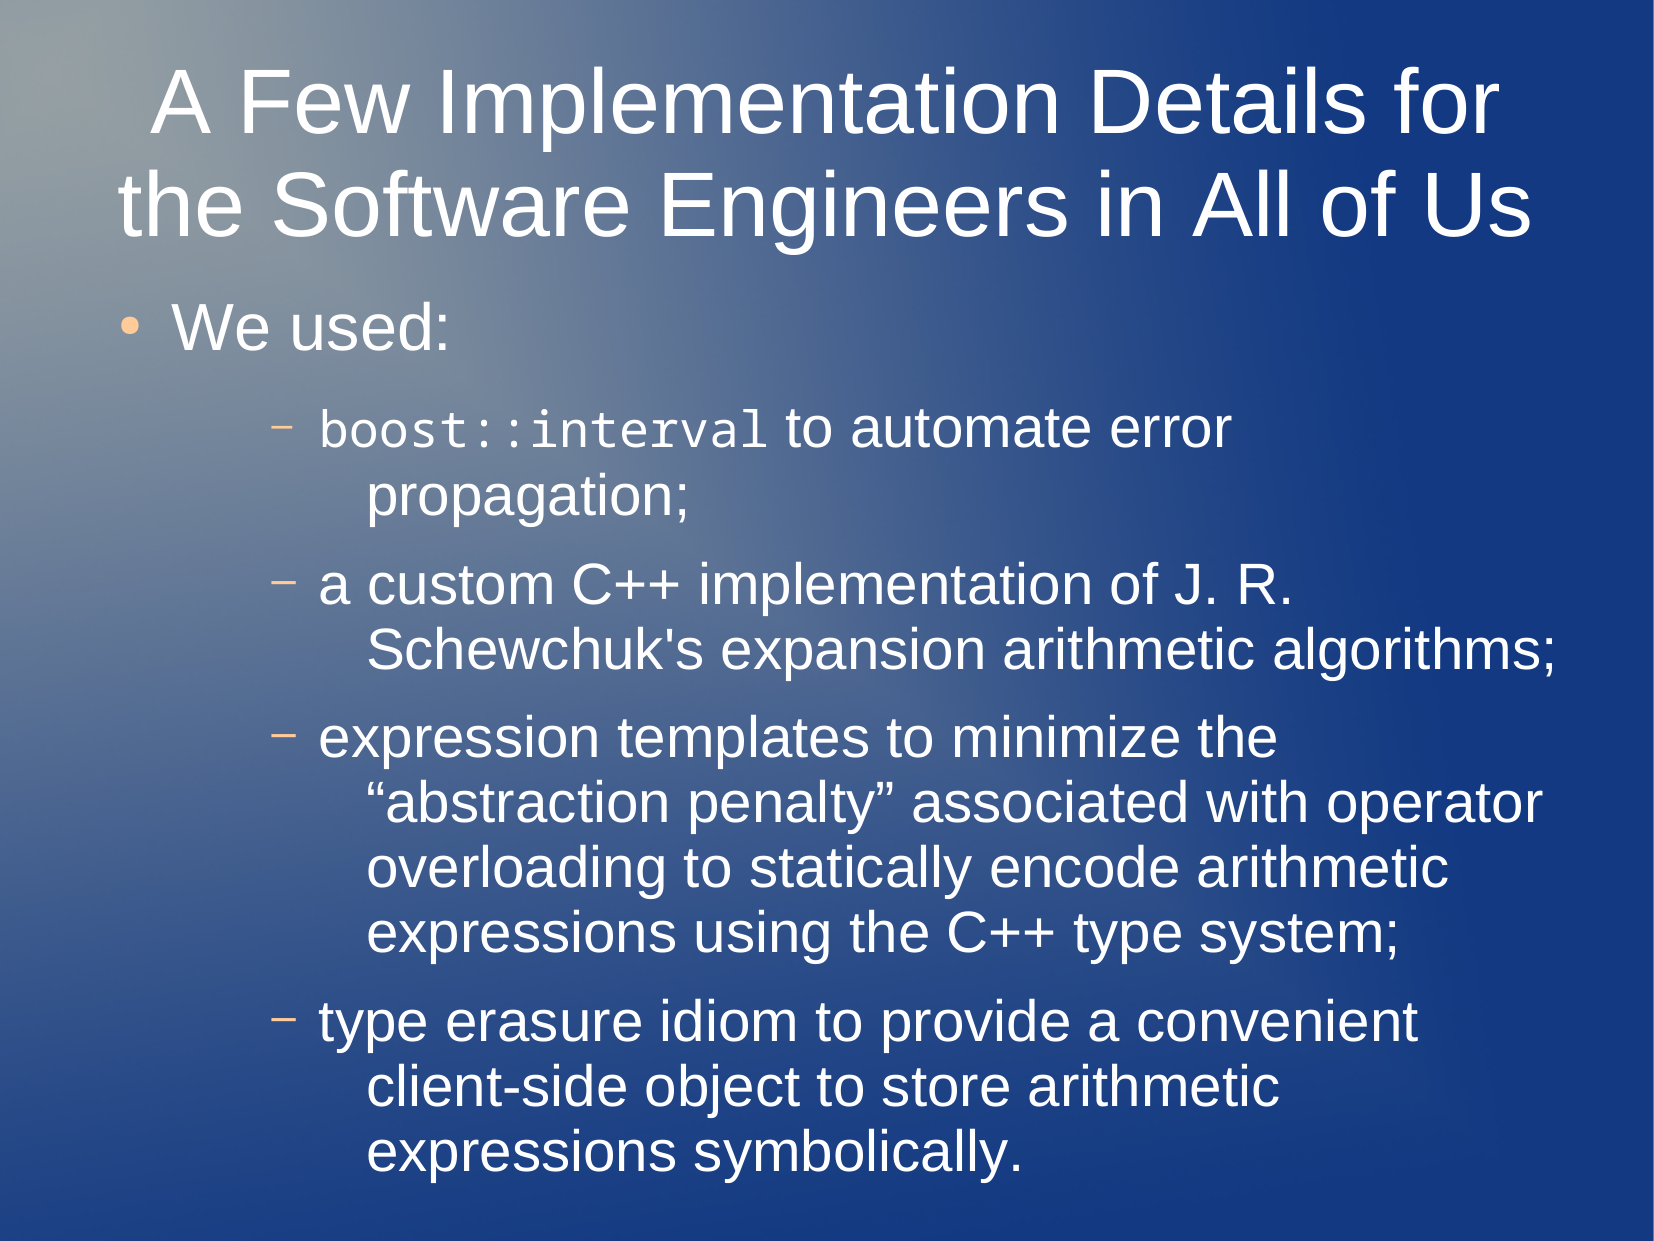

# A Few Implementation Details for the Software Engineers in All of Us
We used:
boost::interval to automate error propagation;
a custom C++ implementation of J. R. Schewchuk's expansion arithmetic algorithms;
expression templates to minimize the “abstraction penalty” associated with operator overloading to statically encode arithmetic expressions using the C++ type system;
type erasure idiom to provide a convenient client-side object to store arithmetic expressions symbolically.